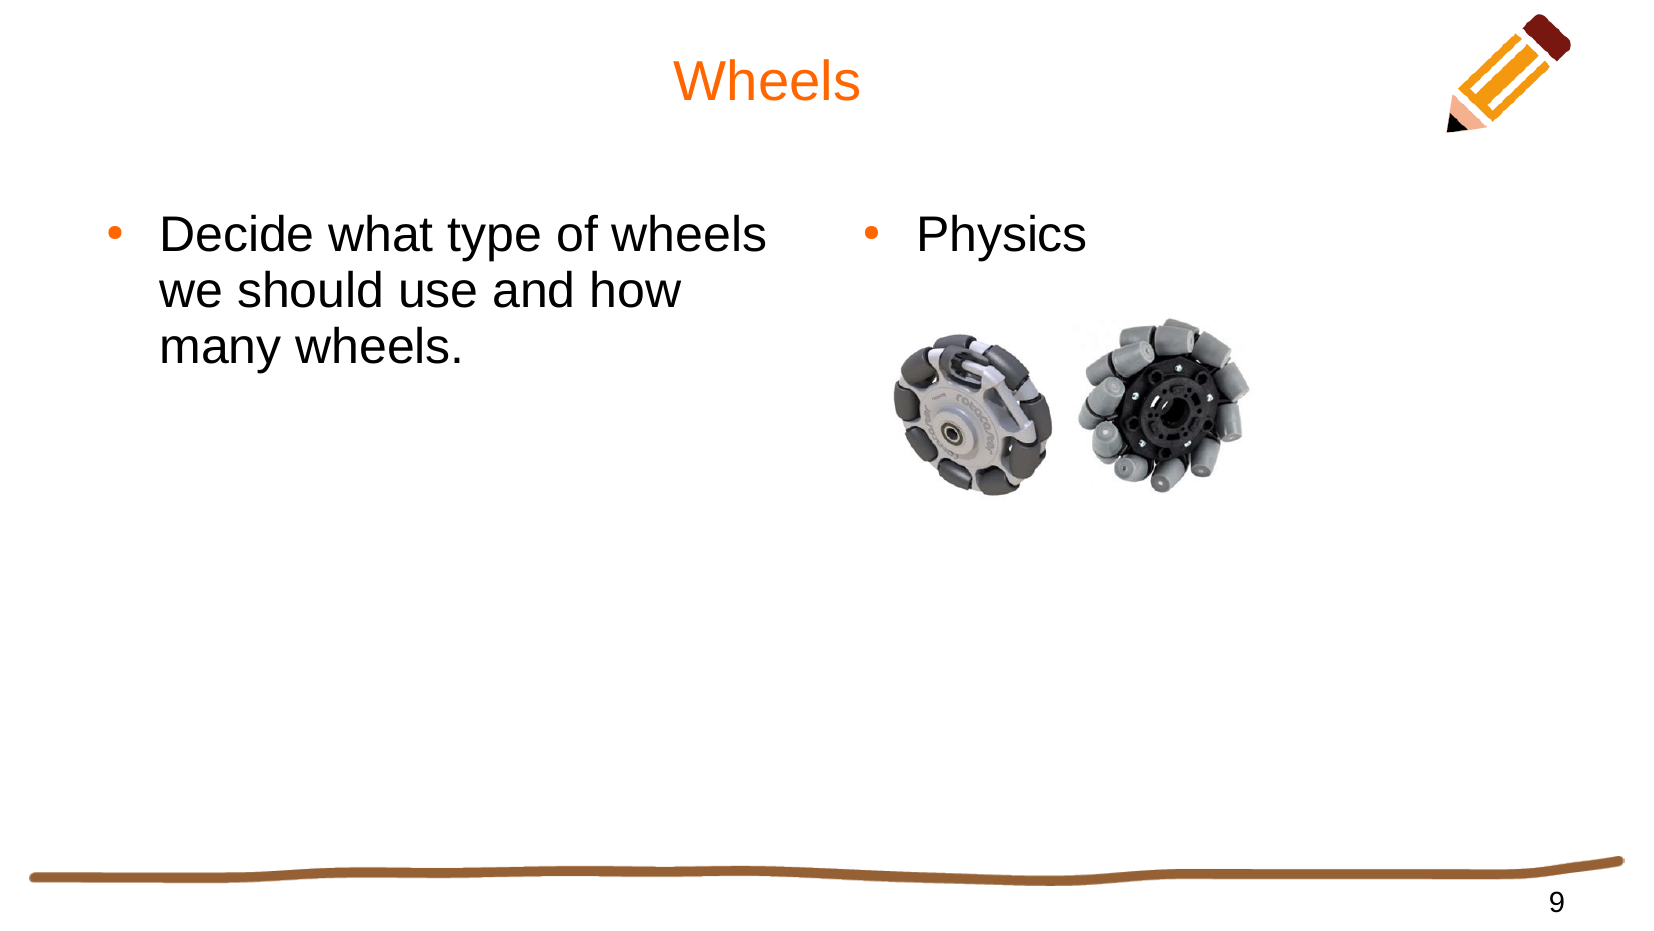

# Wheels
Decide what type of wheels we should use and how many wheels.
Physics
9